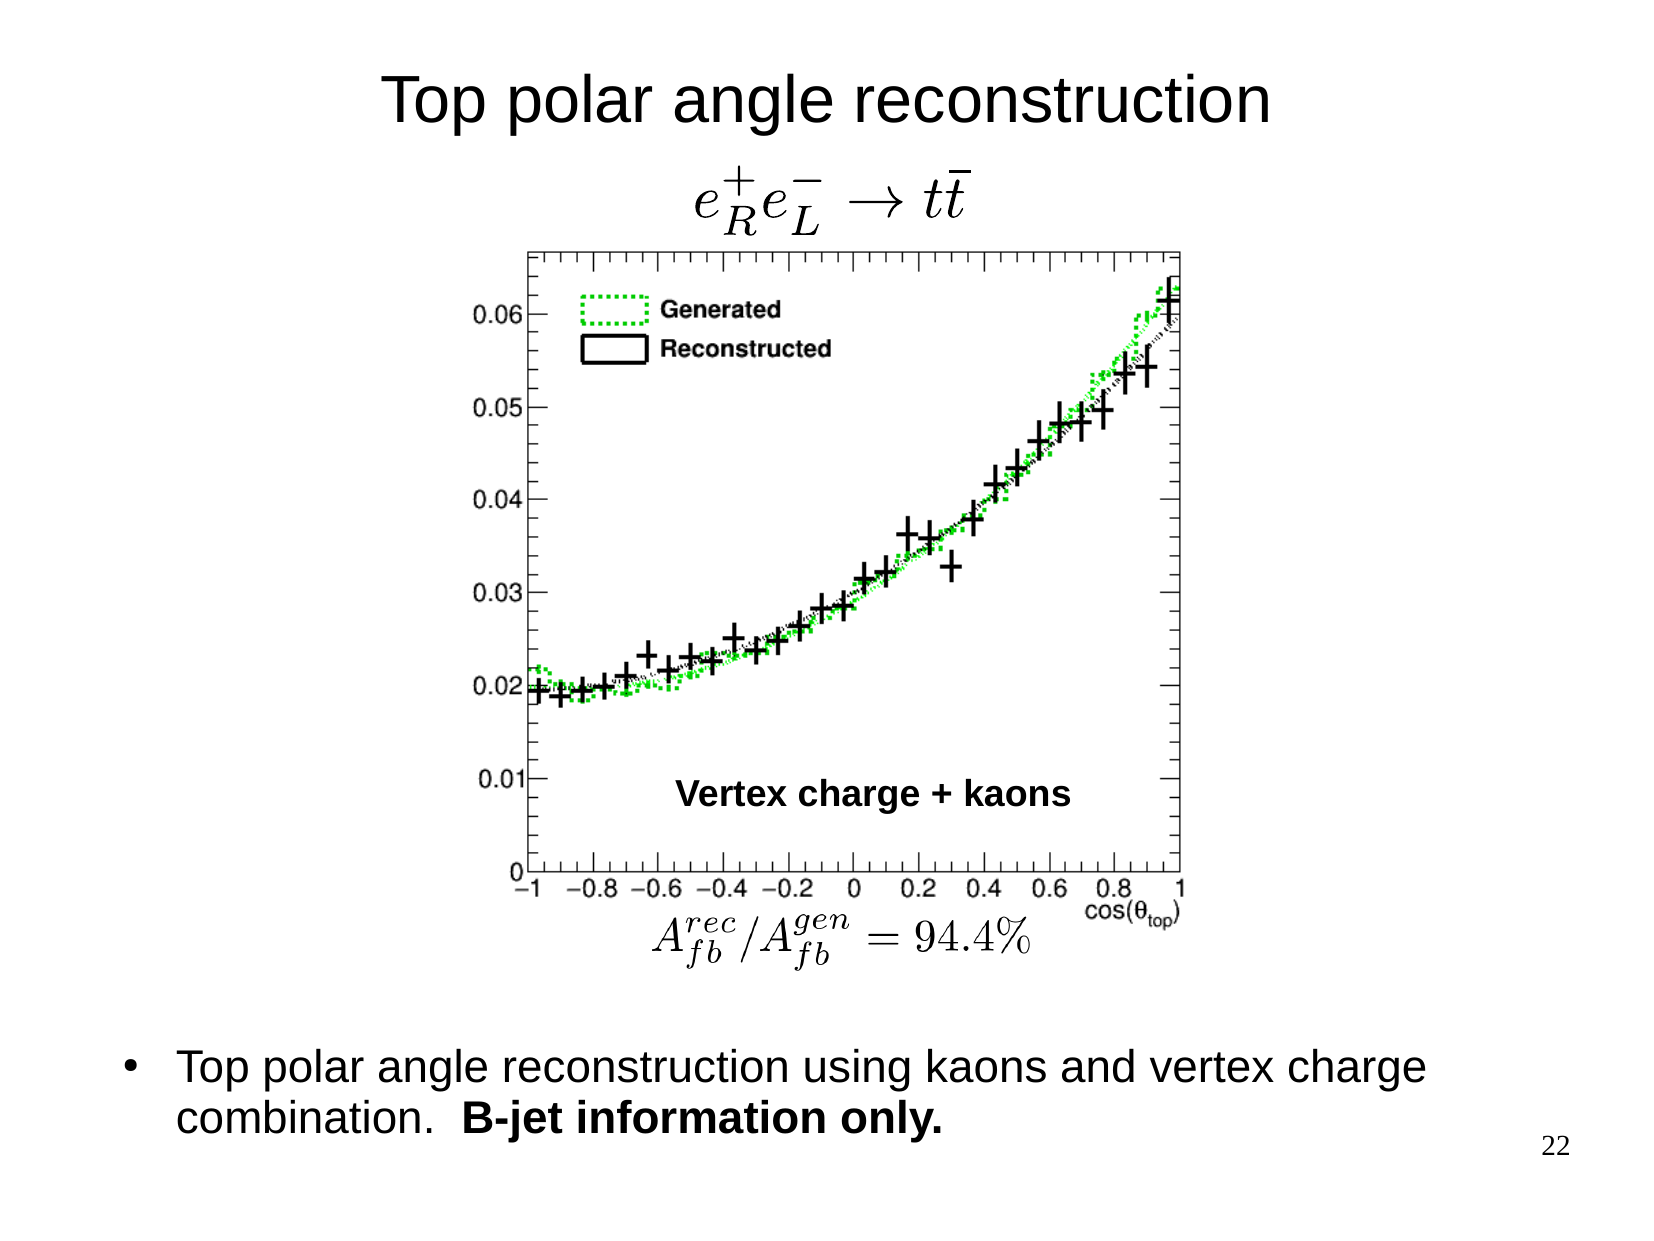

# Top polar angle reconstruction
Vertex charge + kaons
94.4% precision
Top polar angle reconstruction using kaons and vertex charge combination. B-jet information only.
22